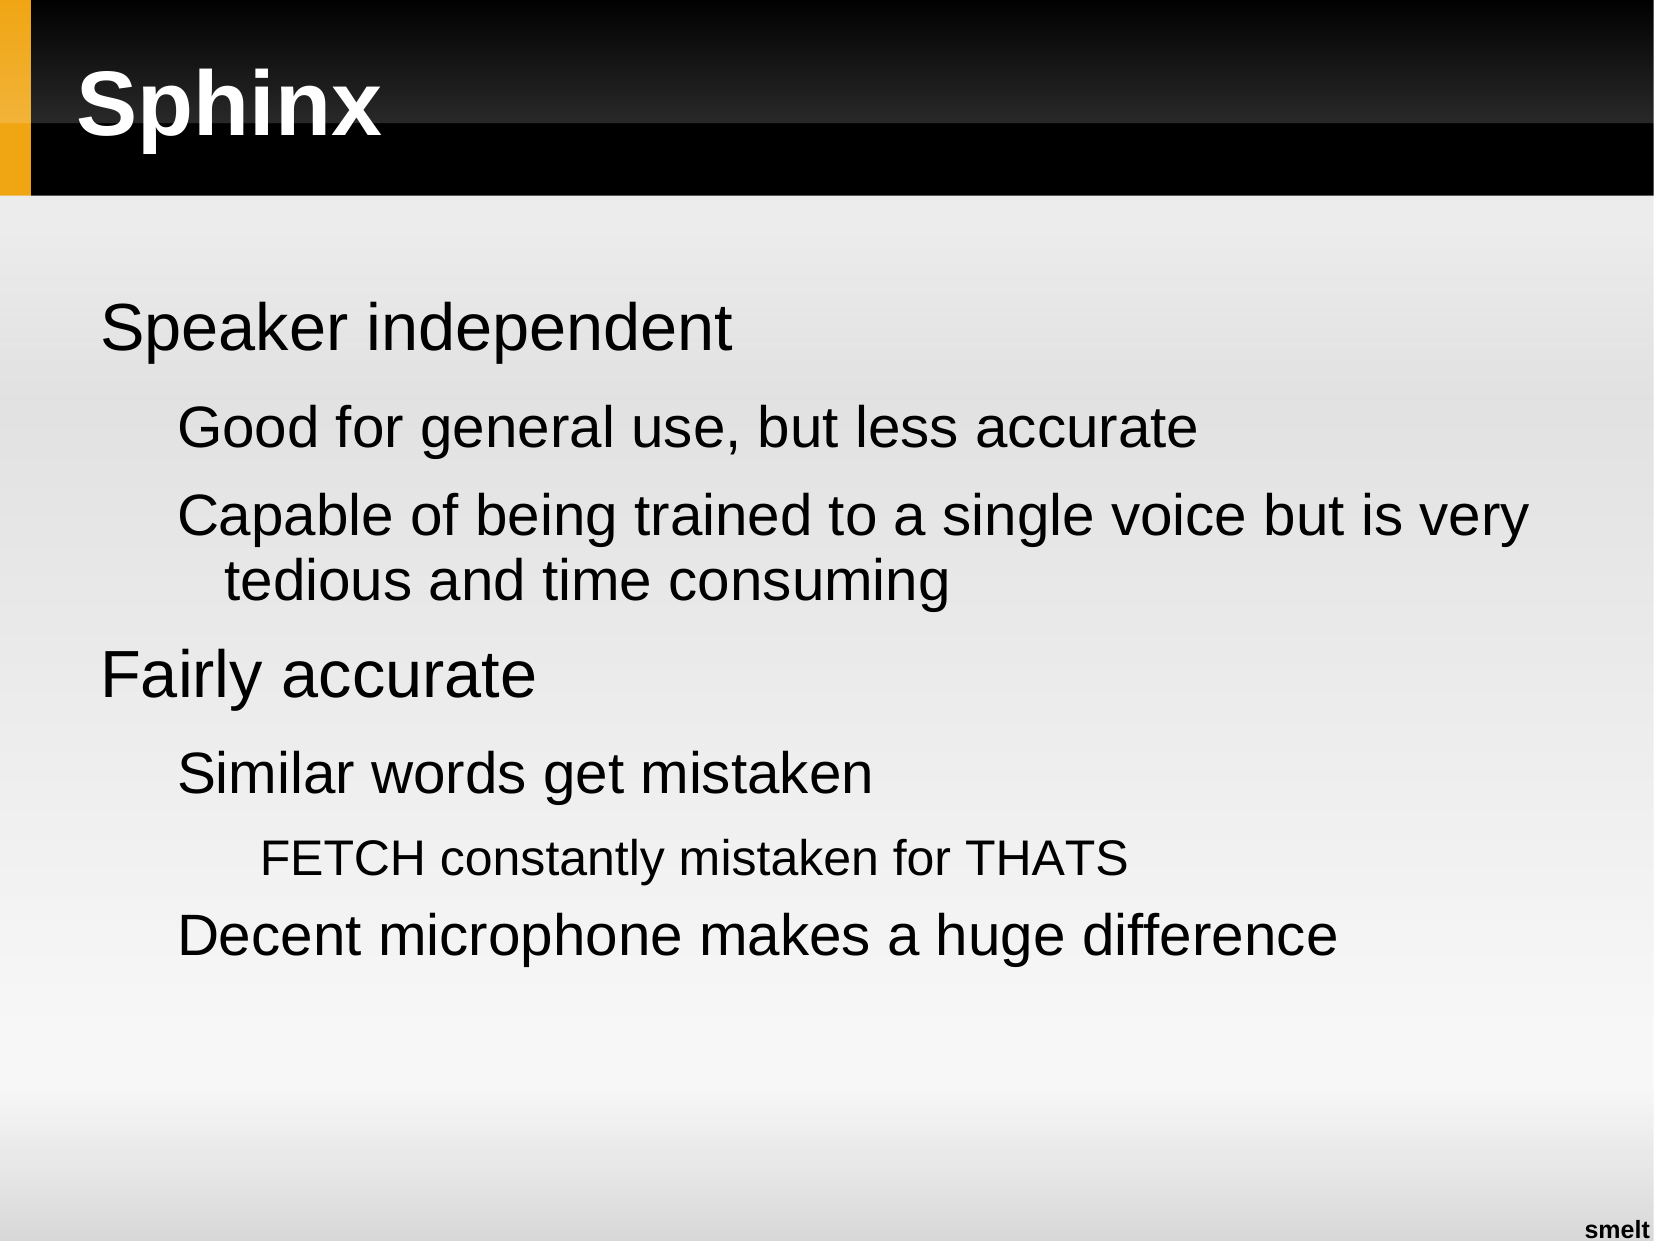

# Sphinx
Speaker independent
Good for general use, but less accurate
Capable of being trained to a single voice but is very tedious and time consuming
Fairly accurate
Similar words get mistaken
FETCH constantly mistaken for THATS
Decent microphone makes a huge difference
smelt